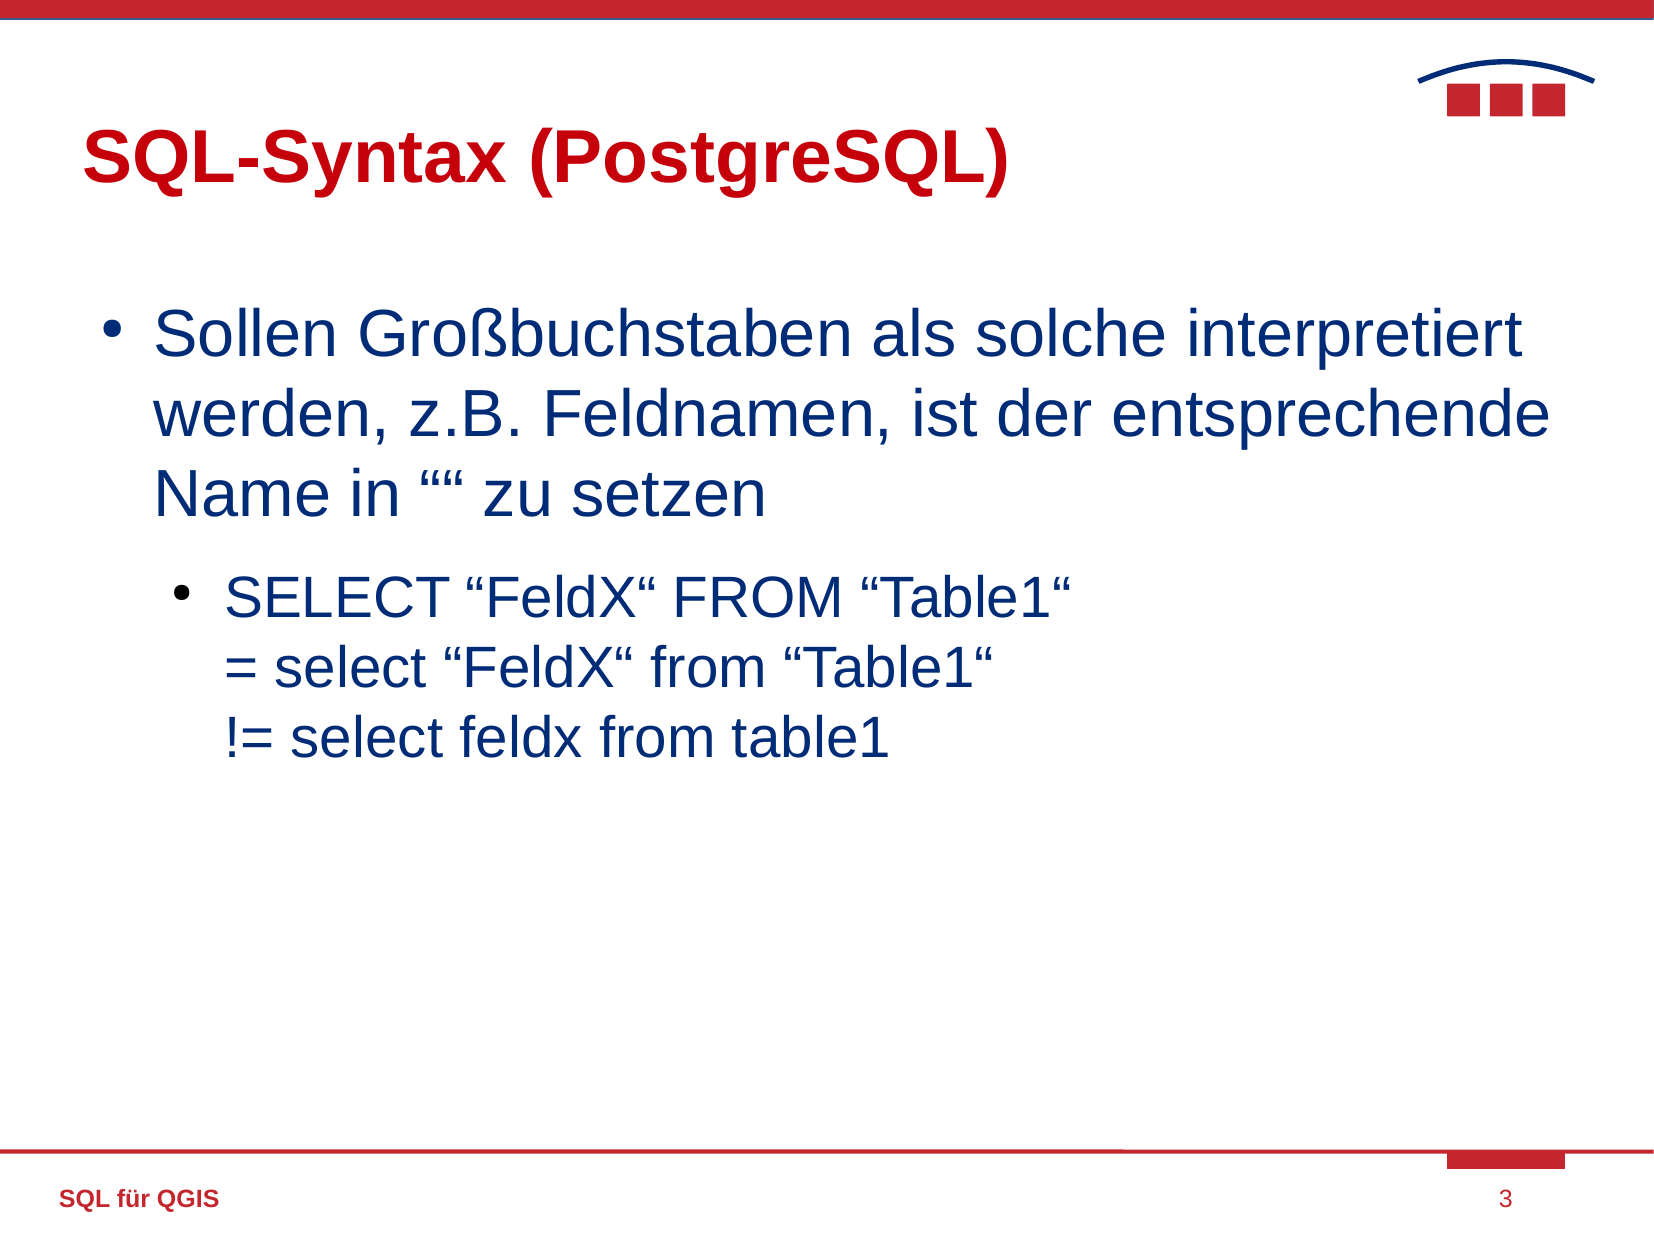

# SQL-Syntax (PostgreSQL)
Sollen Großbuchstaben als solche interpretiert werden, z.B. Feldnamen, ist der entsprechende Name in ““ zu setzen
SELECT “FeldX“ FROM “Table1“
= select “FeldX“ from “Table1“
!= select feldx from table1